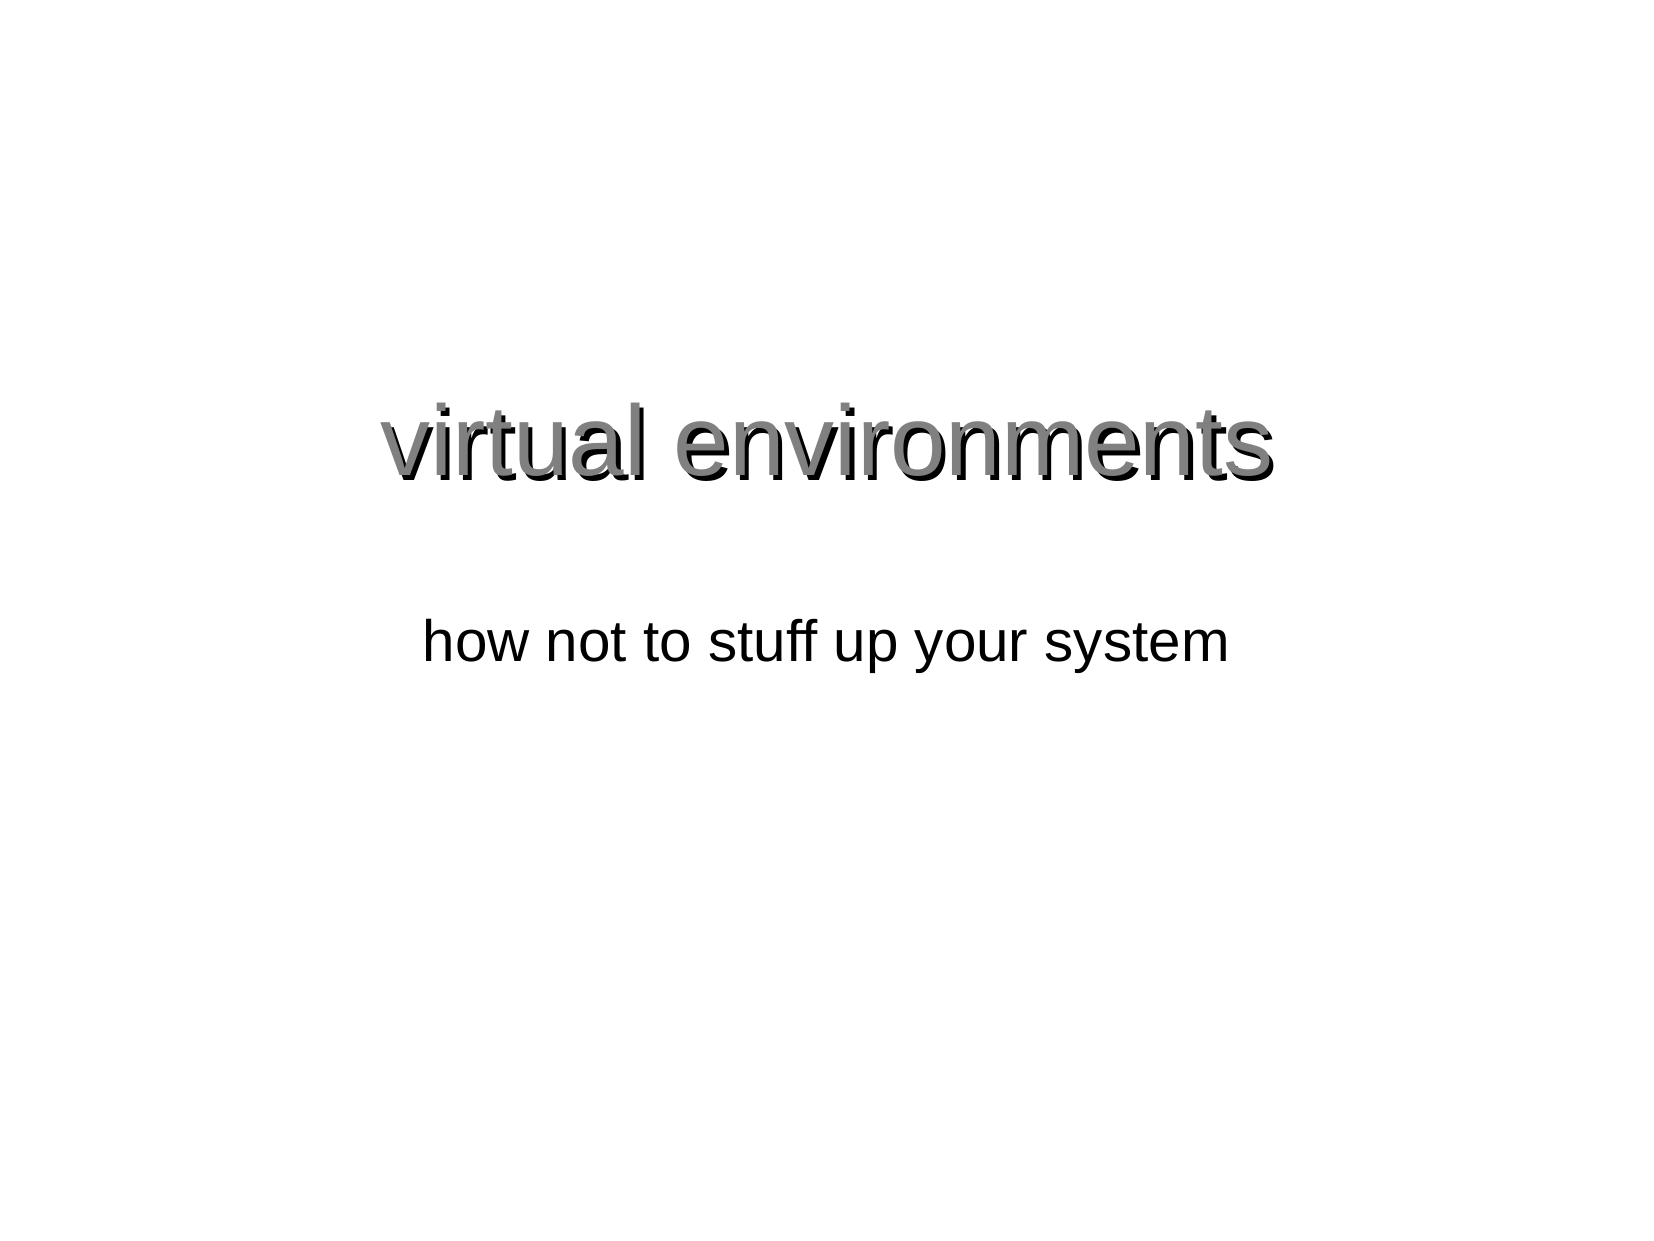

# virtual environments
how not to stuff up your system